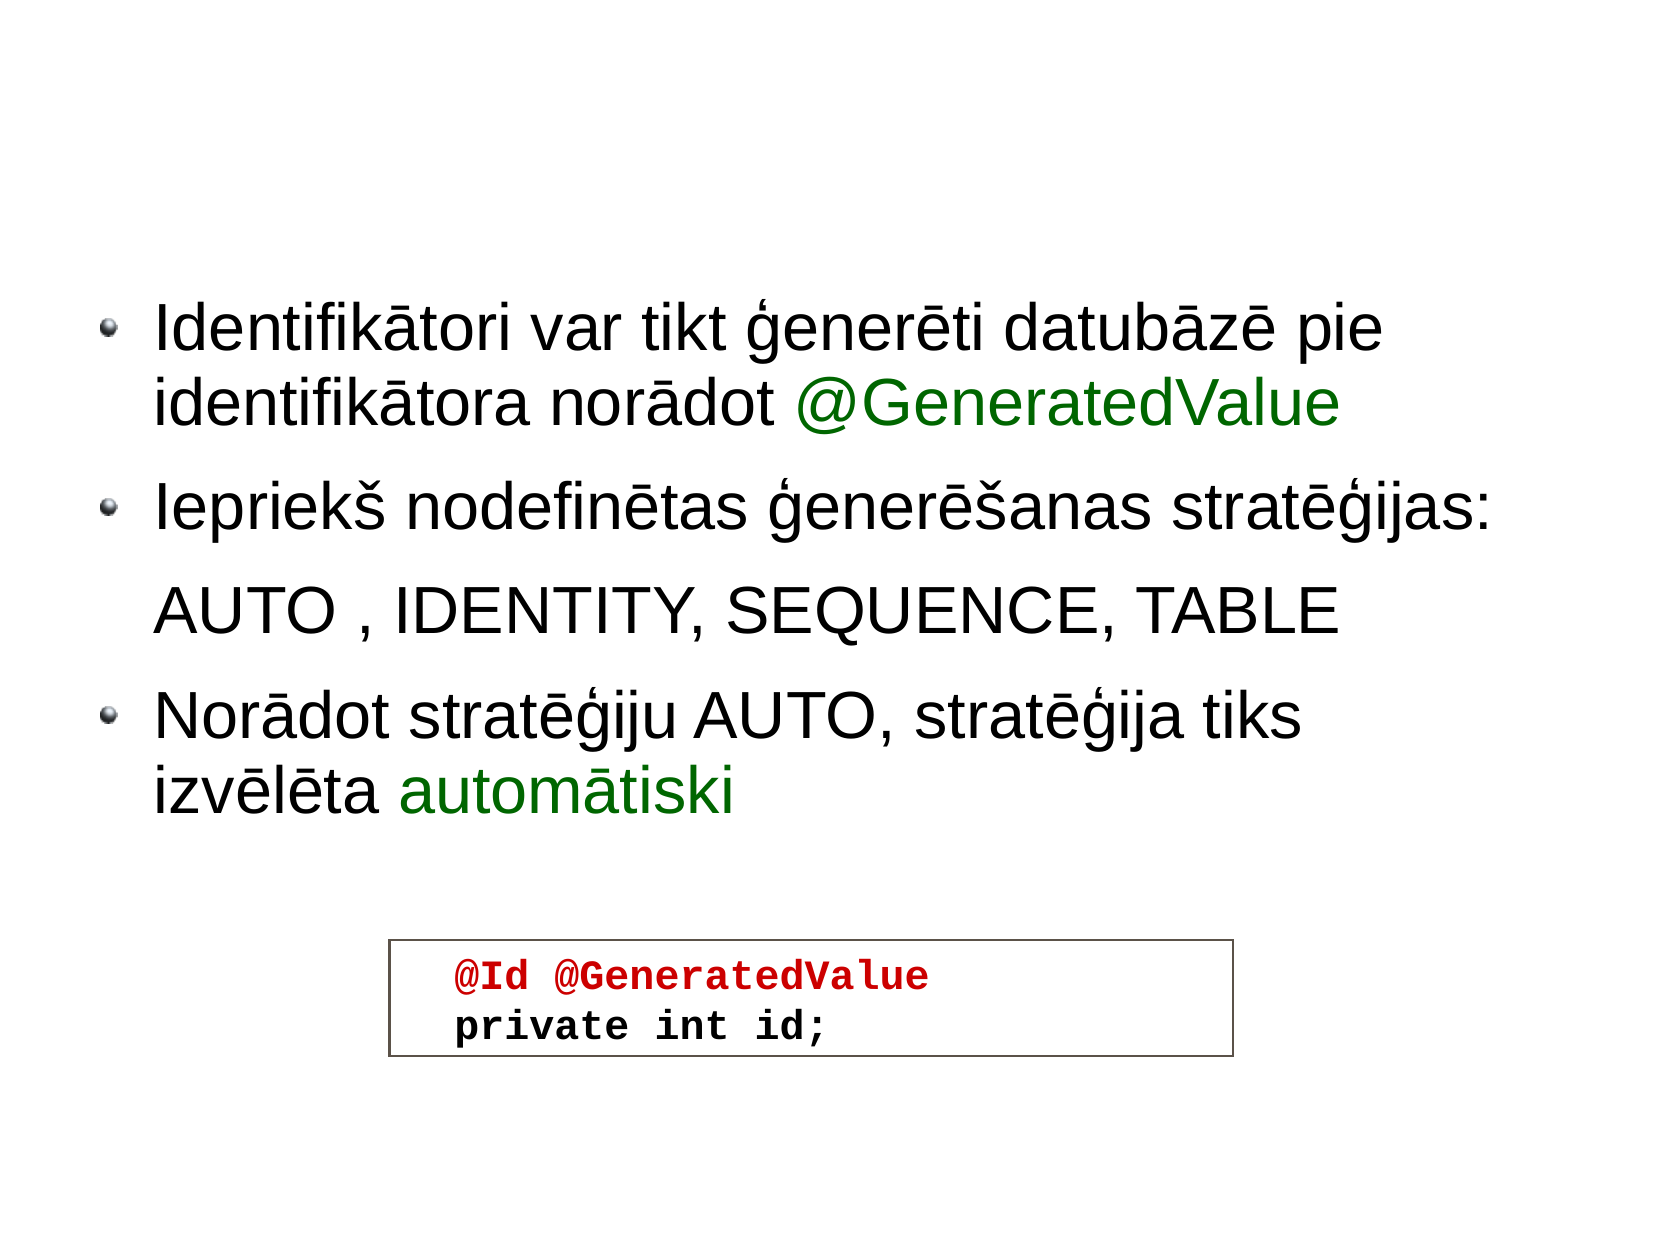

#
Identifikātori var tikt ģenerēti datubāzē pie identifikātora norādot @GeneratedValue
Iepriekš nodefinētas ģenerēšanas stratēģijas:
AUTO , IDENTITY, SEQUENCE, TABLE
Norādot stratēģiju AUTO, stratēģija tiks izvēlēta automātiski
 @Id @GeneratedValue
 private int id;